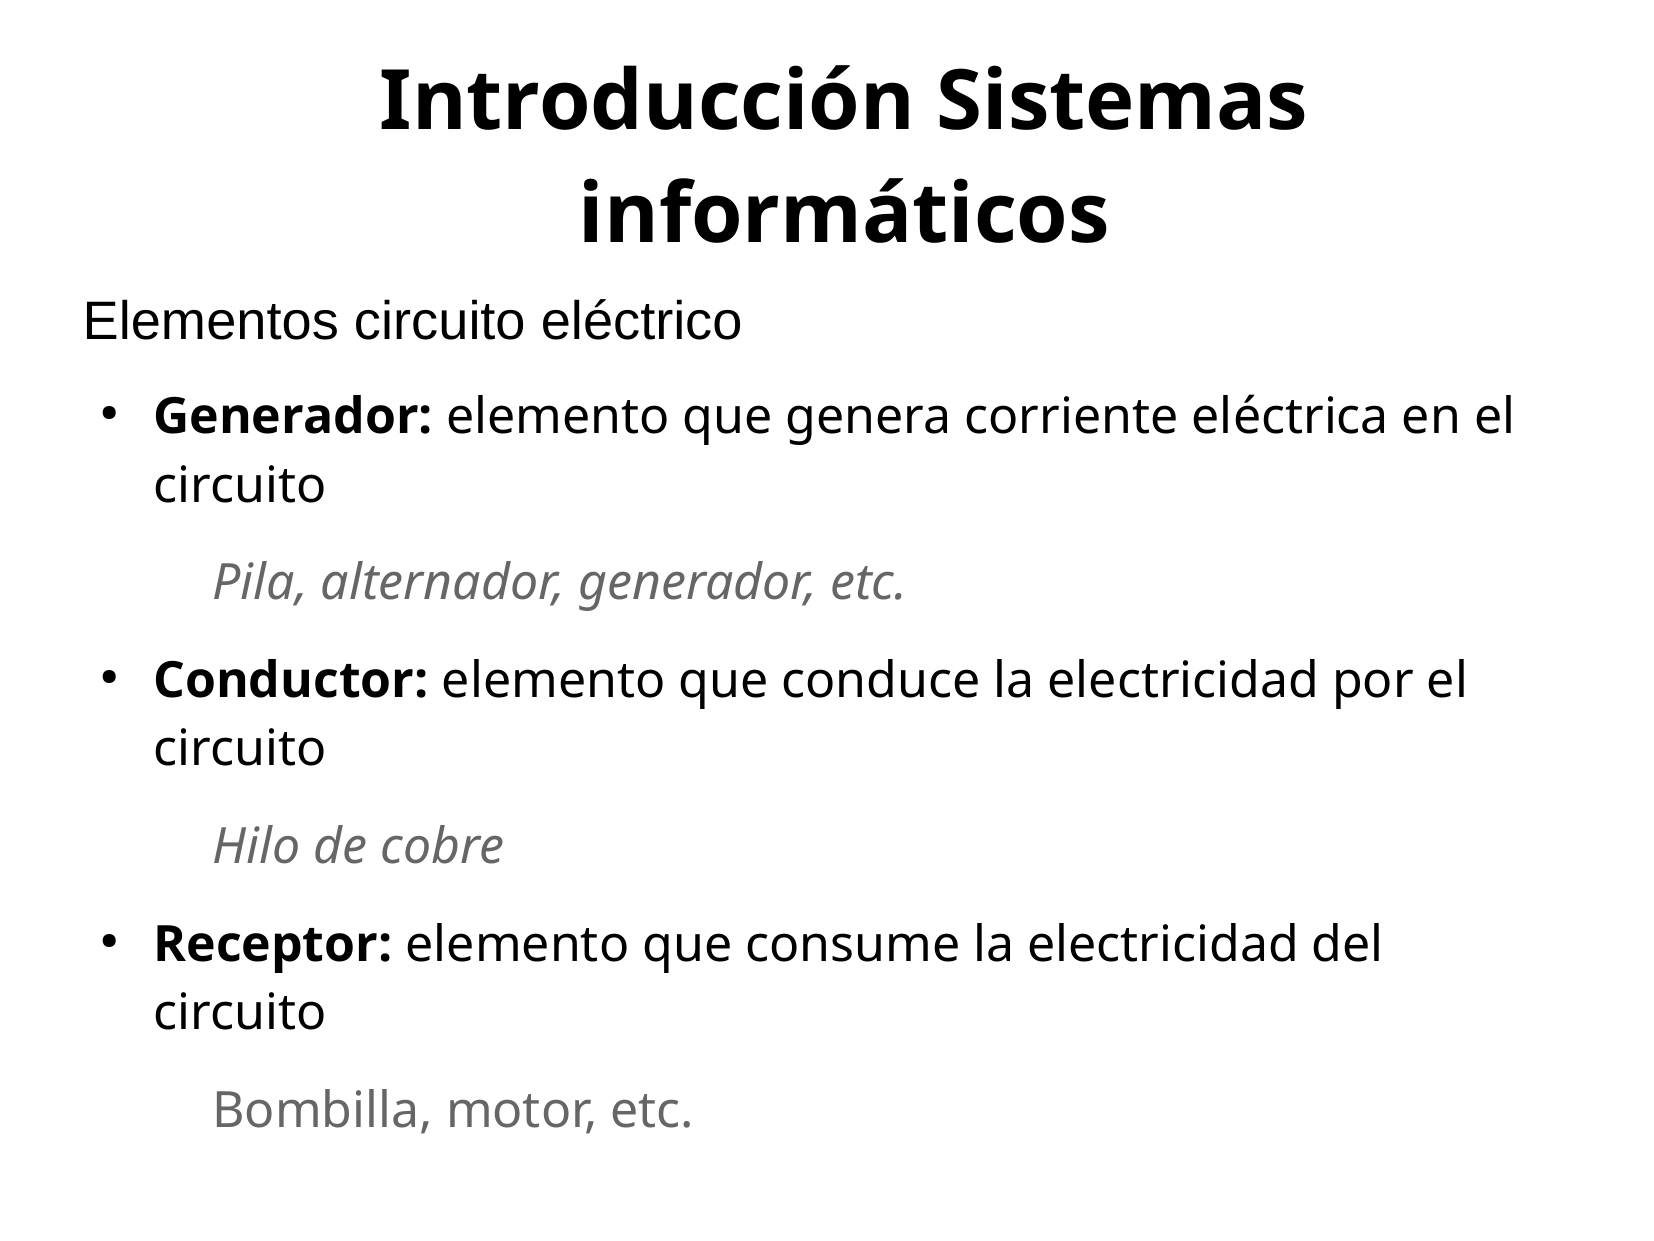

Introducción Sistemas informáticos
# Elementos circuito eléctrico
Generador: elemento que genera corriente eléctrica en el circuito
Pila, alternador, generador, etc.
Conductor: elemento que conduce la electricidad por el circuito
Hilo de cobre
Receptor: elemento que consume la electricidad del circuito
Bombilla, motor, etc.